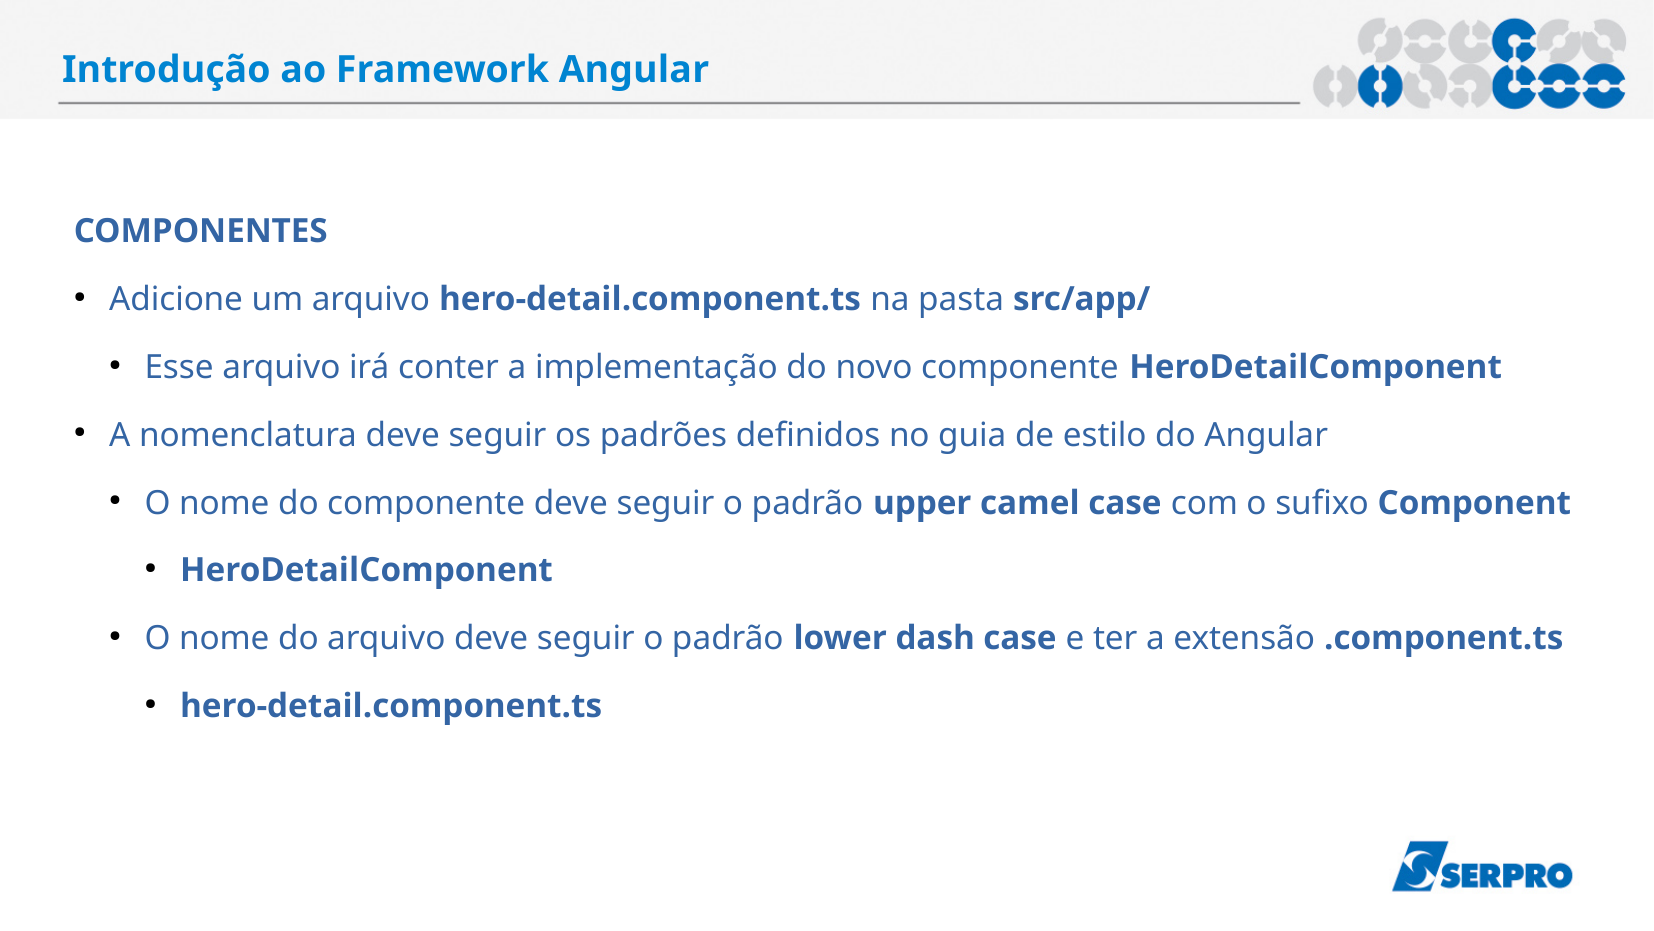

Introdução ao Framework Angular
COMPONENTES
Adicione um arquivo hero-detail.component.ts na pasta src/app/
Esse arquivo irá conter a implementação do novo componente HeroDetailComponent
A nomenclatura deve seguir os padrões definidos no guia de estilo do Angular
O nome do componente deve seguir o padrão upper camel case com o sufixo Component
HeroDetailComponent
O nome do arquivo deve seguir o padrão lower dash case e ter a extensão .component.ts
hero-detail.component.ts